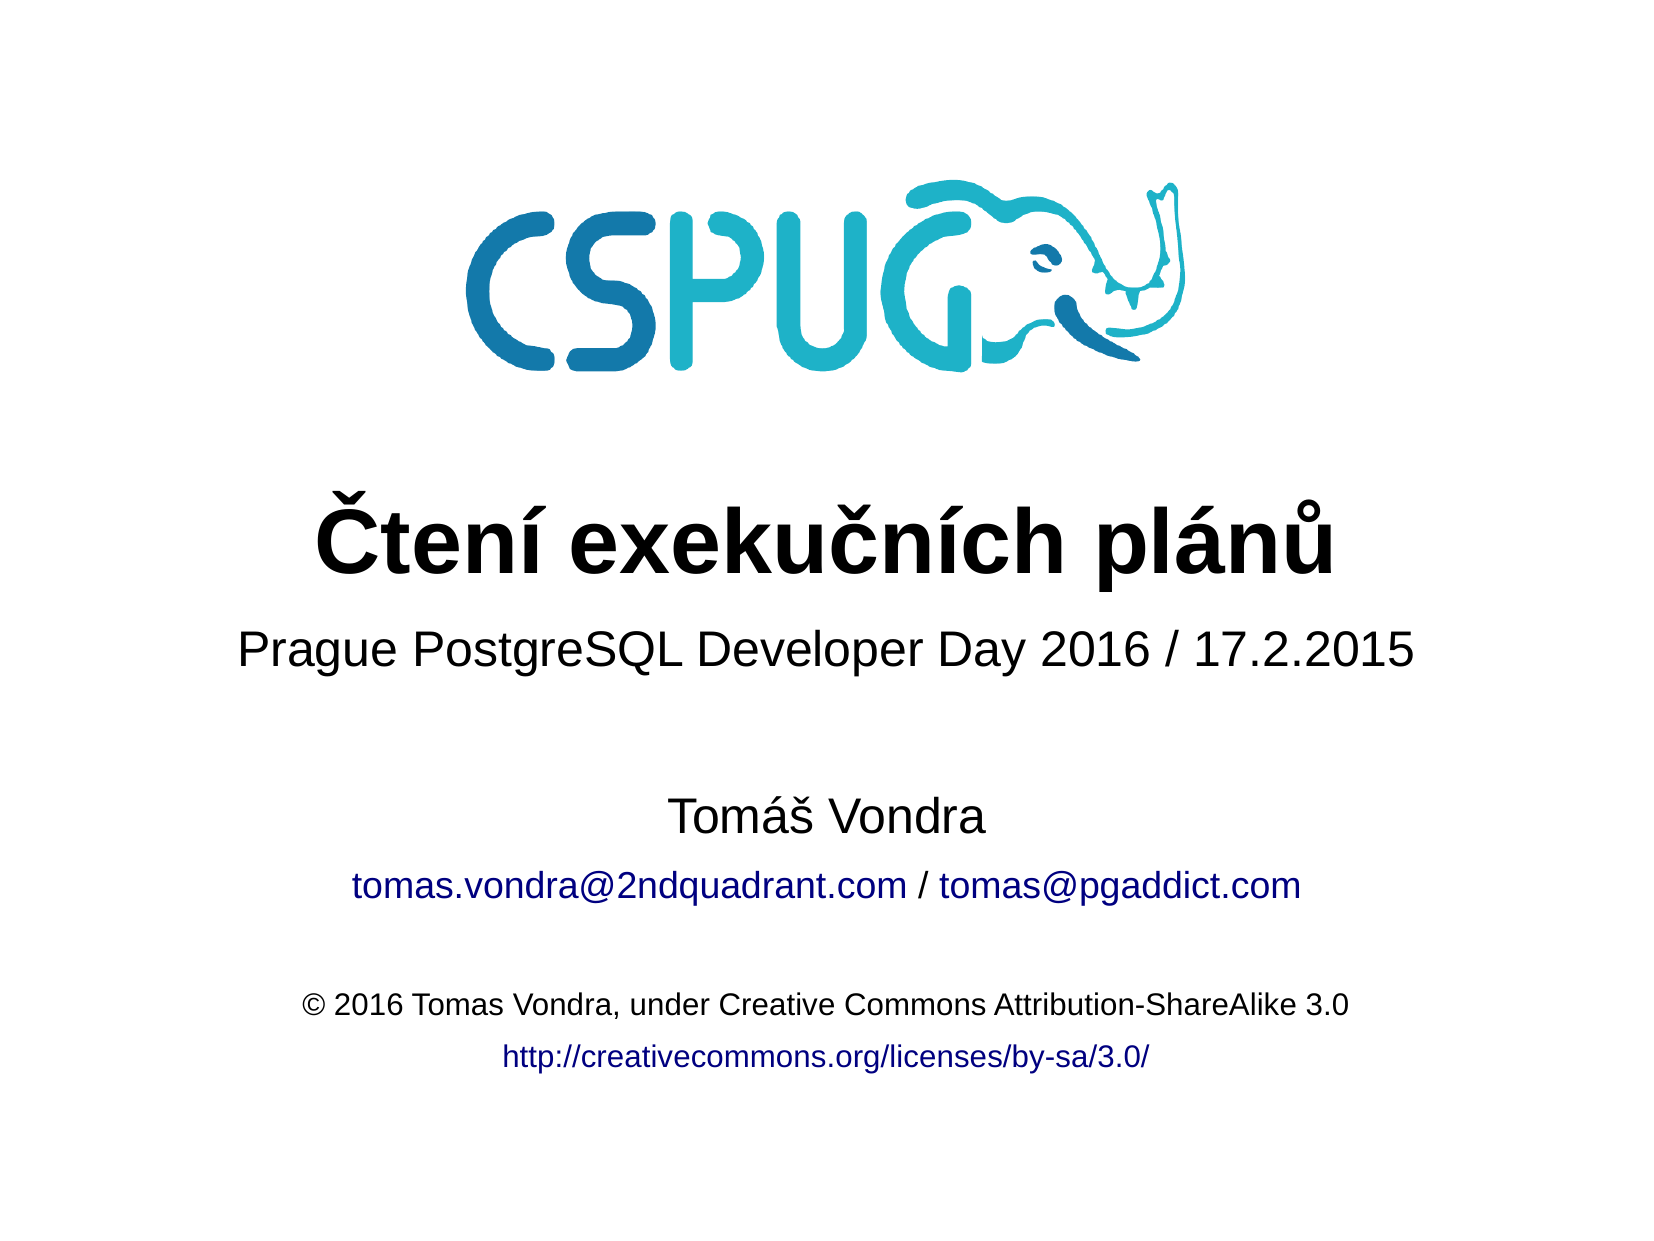

# Čtení exekučních plánů
Prague PostgreSQL Developer Day 2016 / 17.2.2015
Tomáš Vondra
tomas.vondra@2ndquadrant.com / tomas@pgaddict.com
© 2016 Tomas Vondra, under Creative Commons Attribution-ShareAlike 3.0
http://creativecommons.org/licenses/by-sa/3.0/